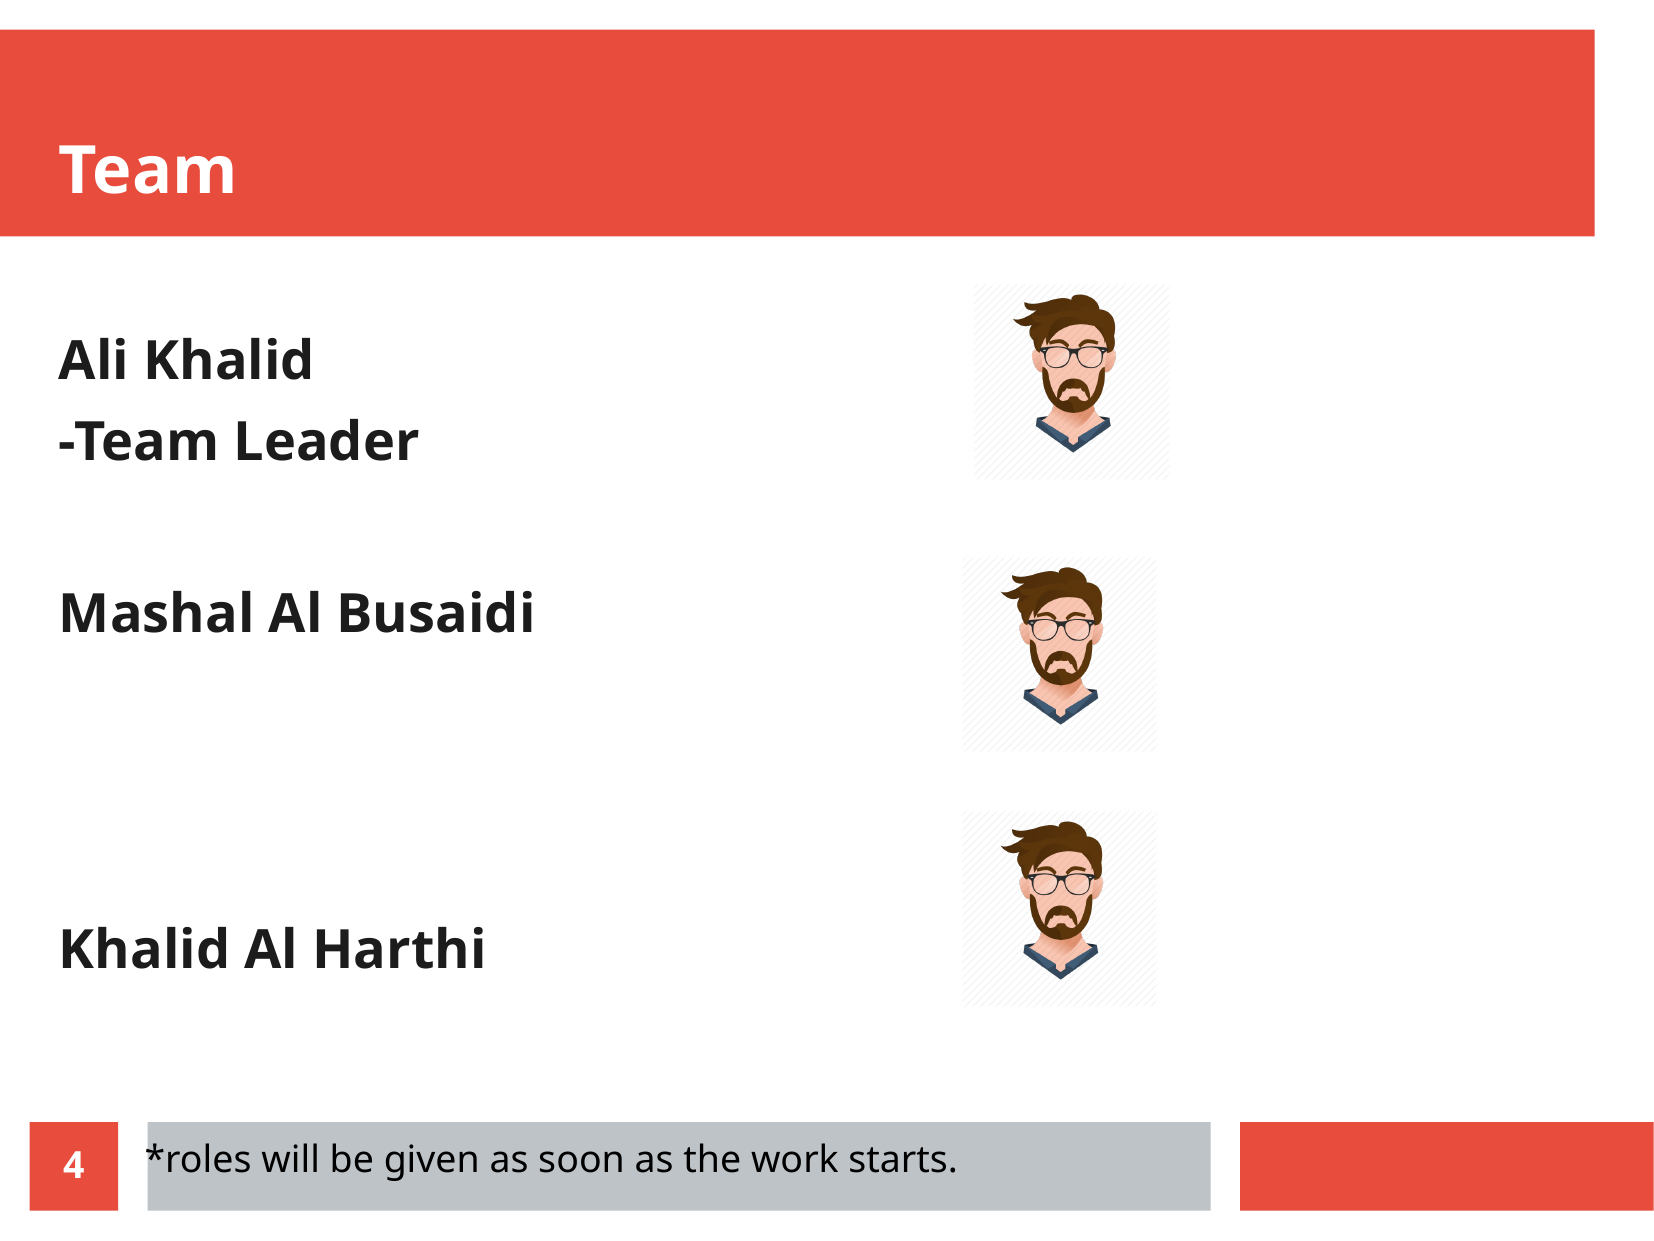

# Team
Ali Khalid
-Team Leader
Mashal Al Busaidi
Khalid Al Harthi
 *roles will be given as soon as the work starts.